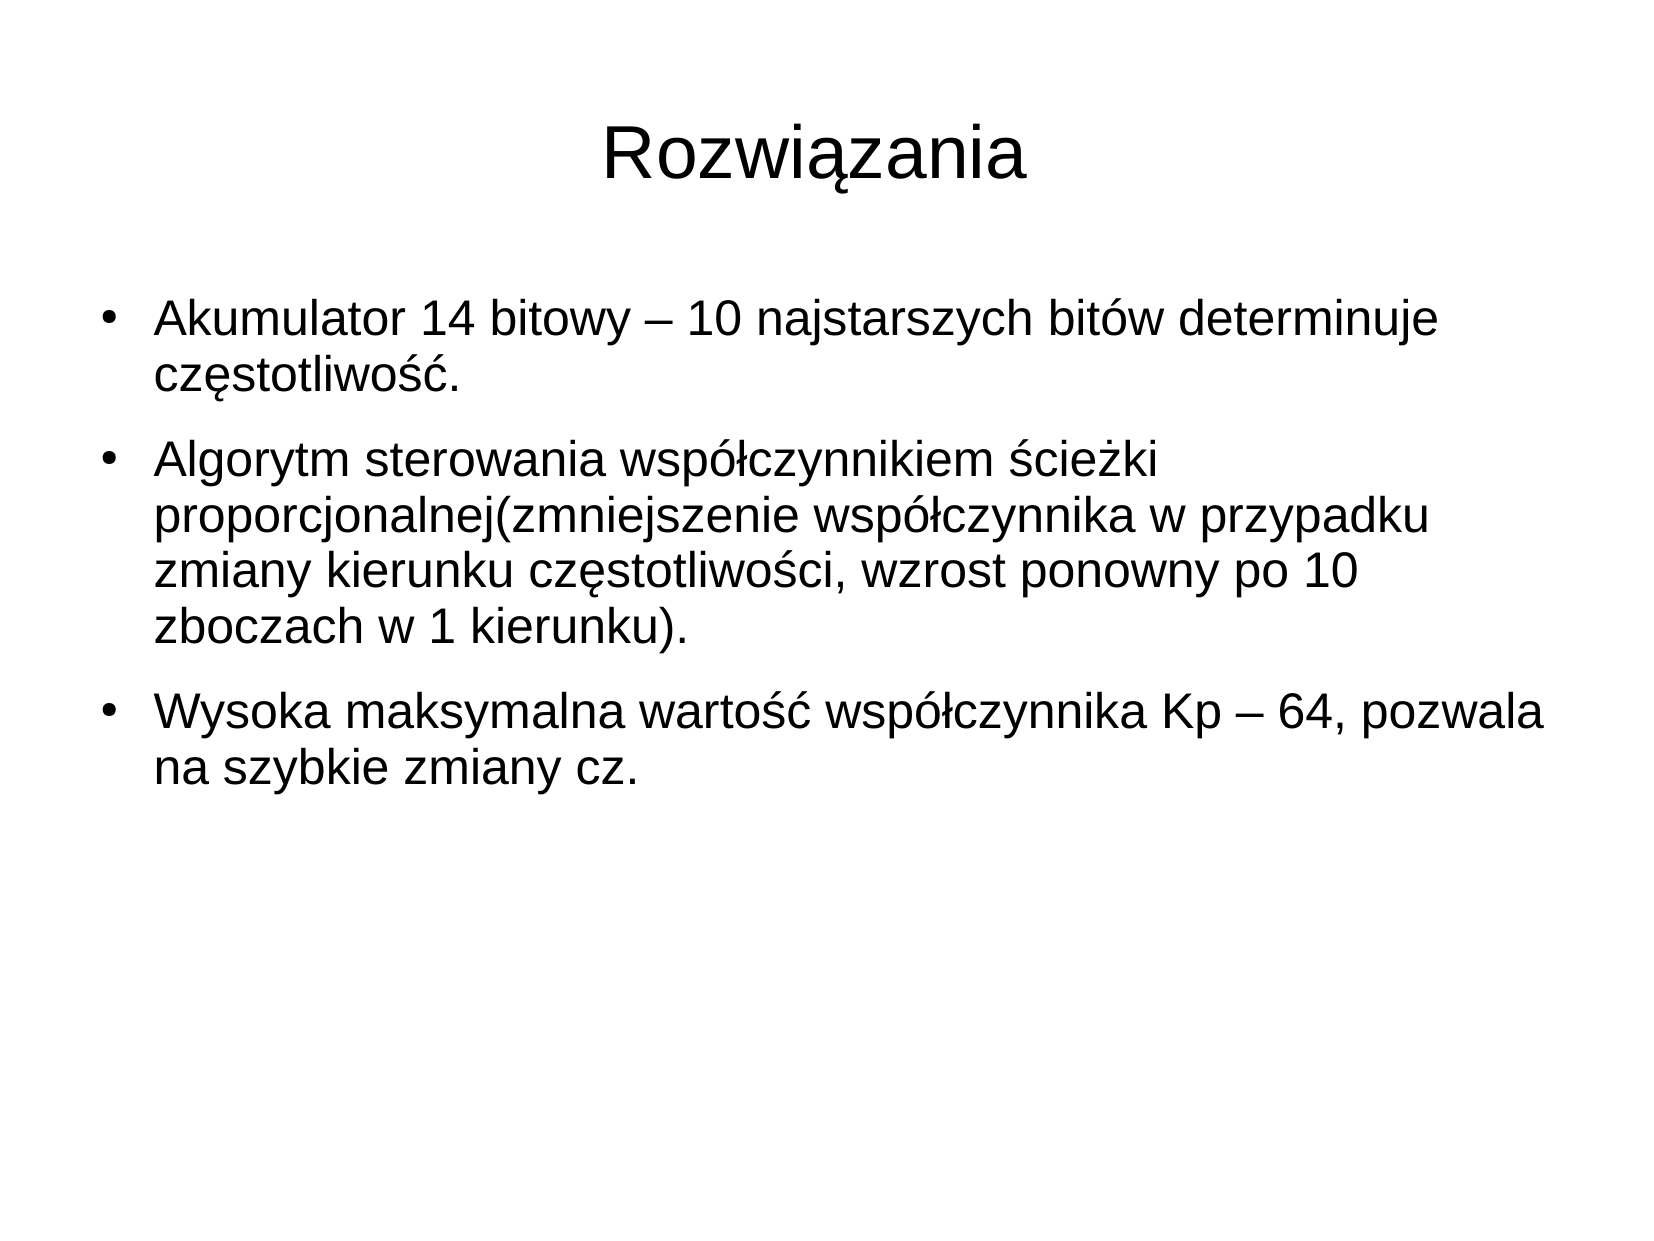

# Rozwiązania
Akumulator 14 bitowy – 10 najstarszych bitów determinuje częstotliwość.
Algorytm sterowania współczynnikiem ścieżki proporcjonalnej(zmniejszenie współczynnika w przypadku zmiany kierunku częstotliwości, wzrost ponowny po 10 zboczach w 1 kierunku).
Wysoka maksymalna wartość współczynnika Kp – 64, pozwala na szybkie zmiany cz.